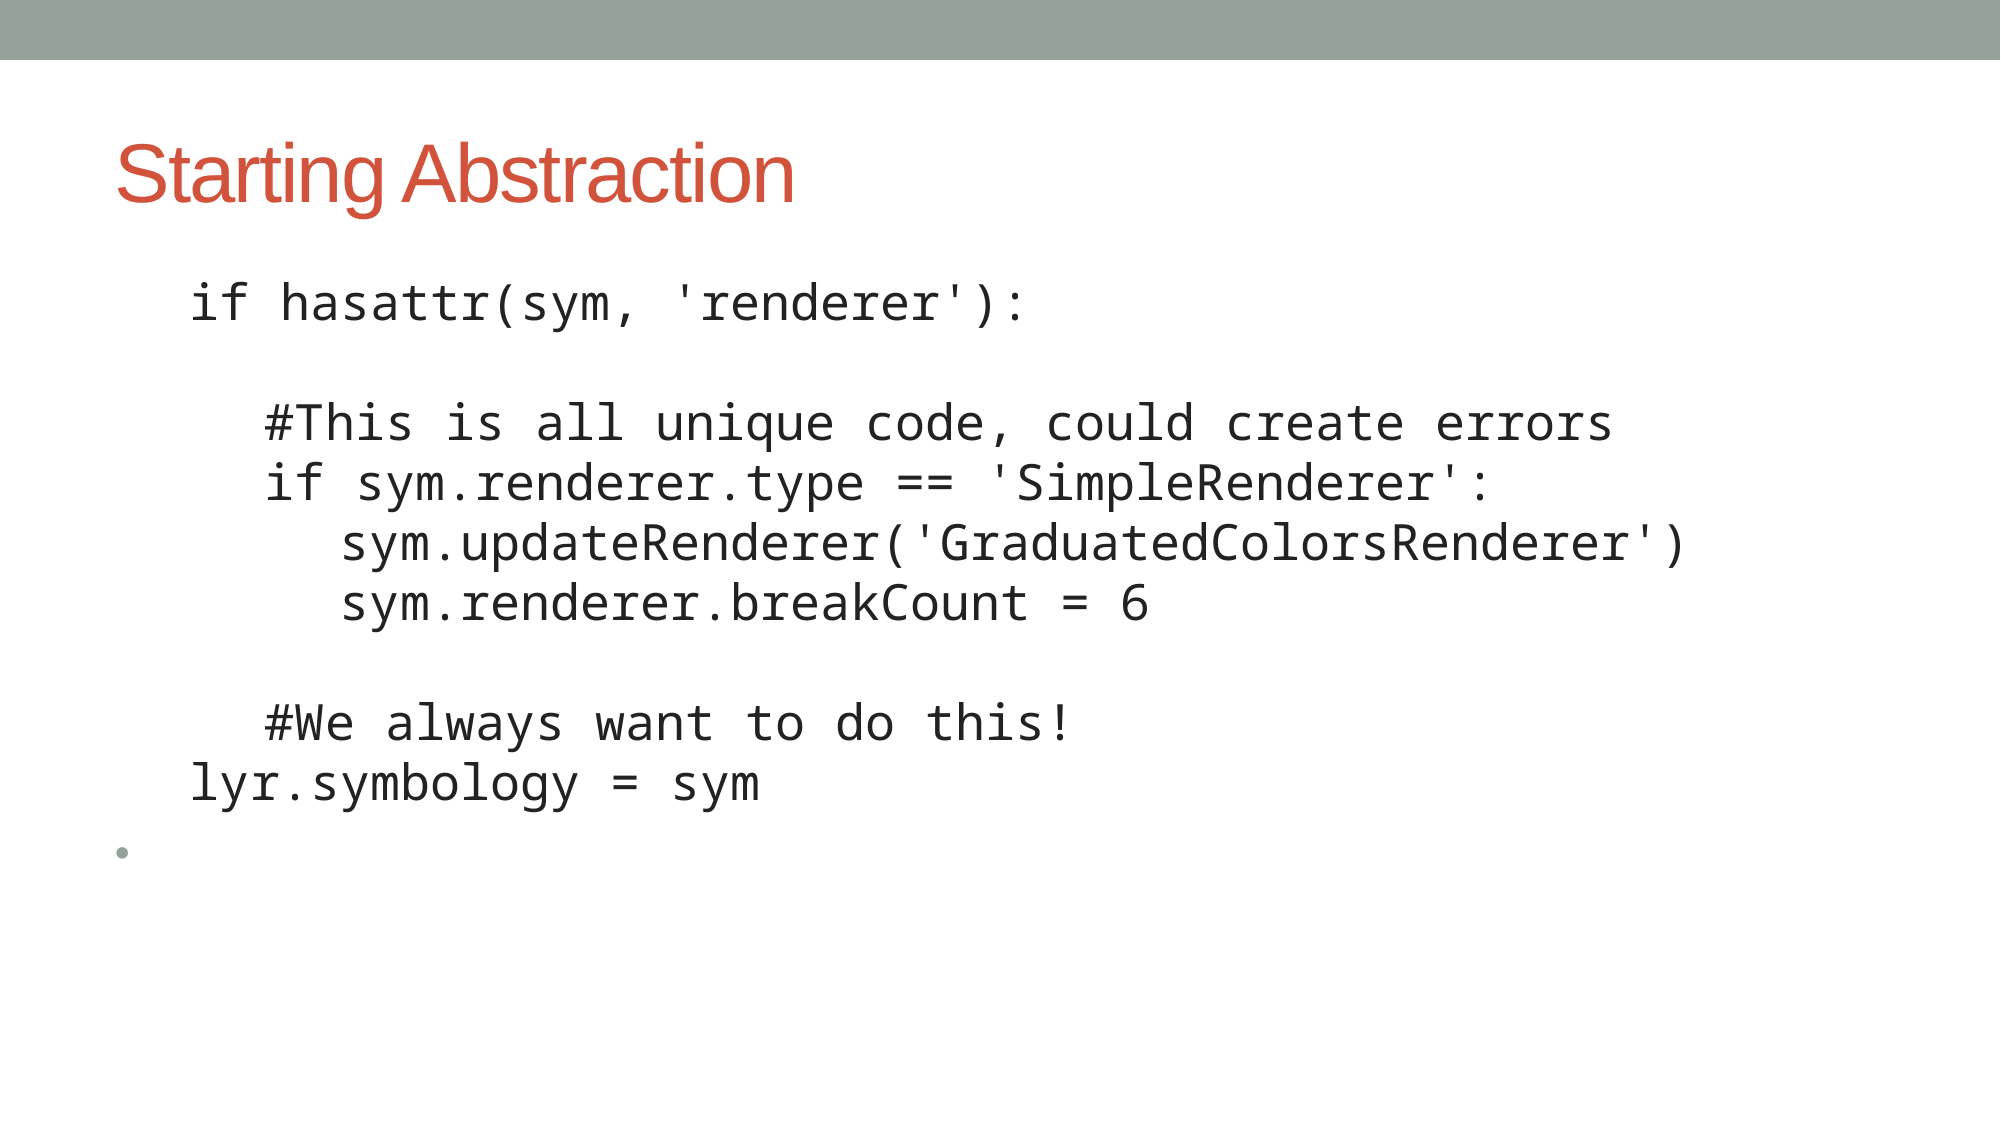

# Starting Abstraction
	if hasattr(sym, 'renderer'):
		#This is all unique code, could create errors
		if sym.renderer.type == 'SimpleRenderer':
			sym.updateRenderer('GraduatedColorsRenderer')
			sym.renderer.breakCount = 6
     #We always want to do this!
	lyr.symbology = sym